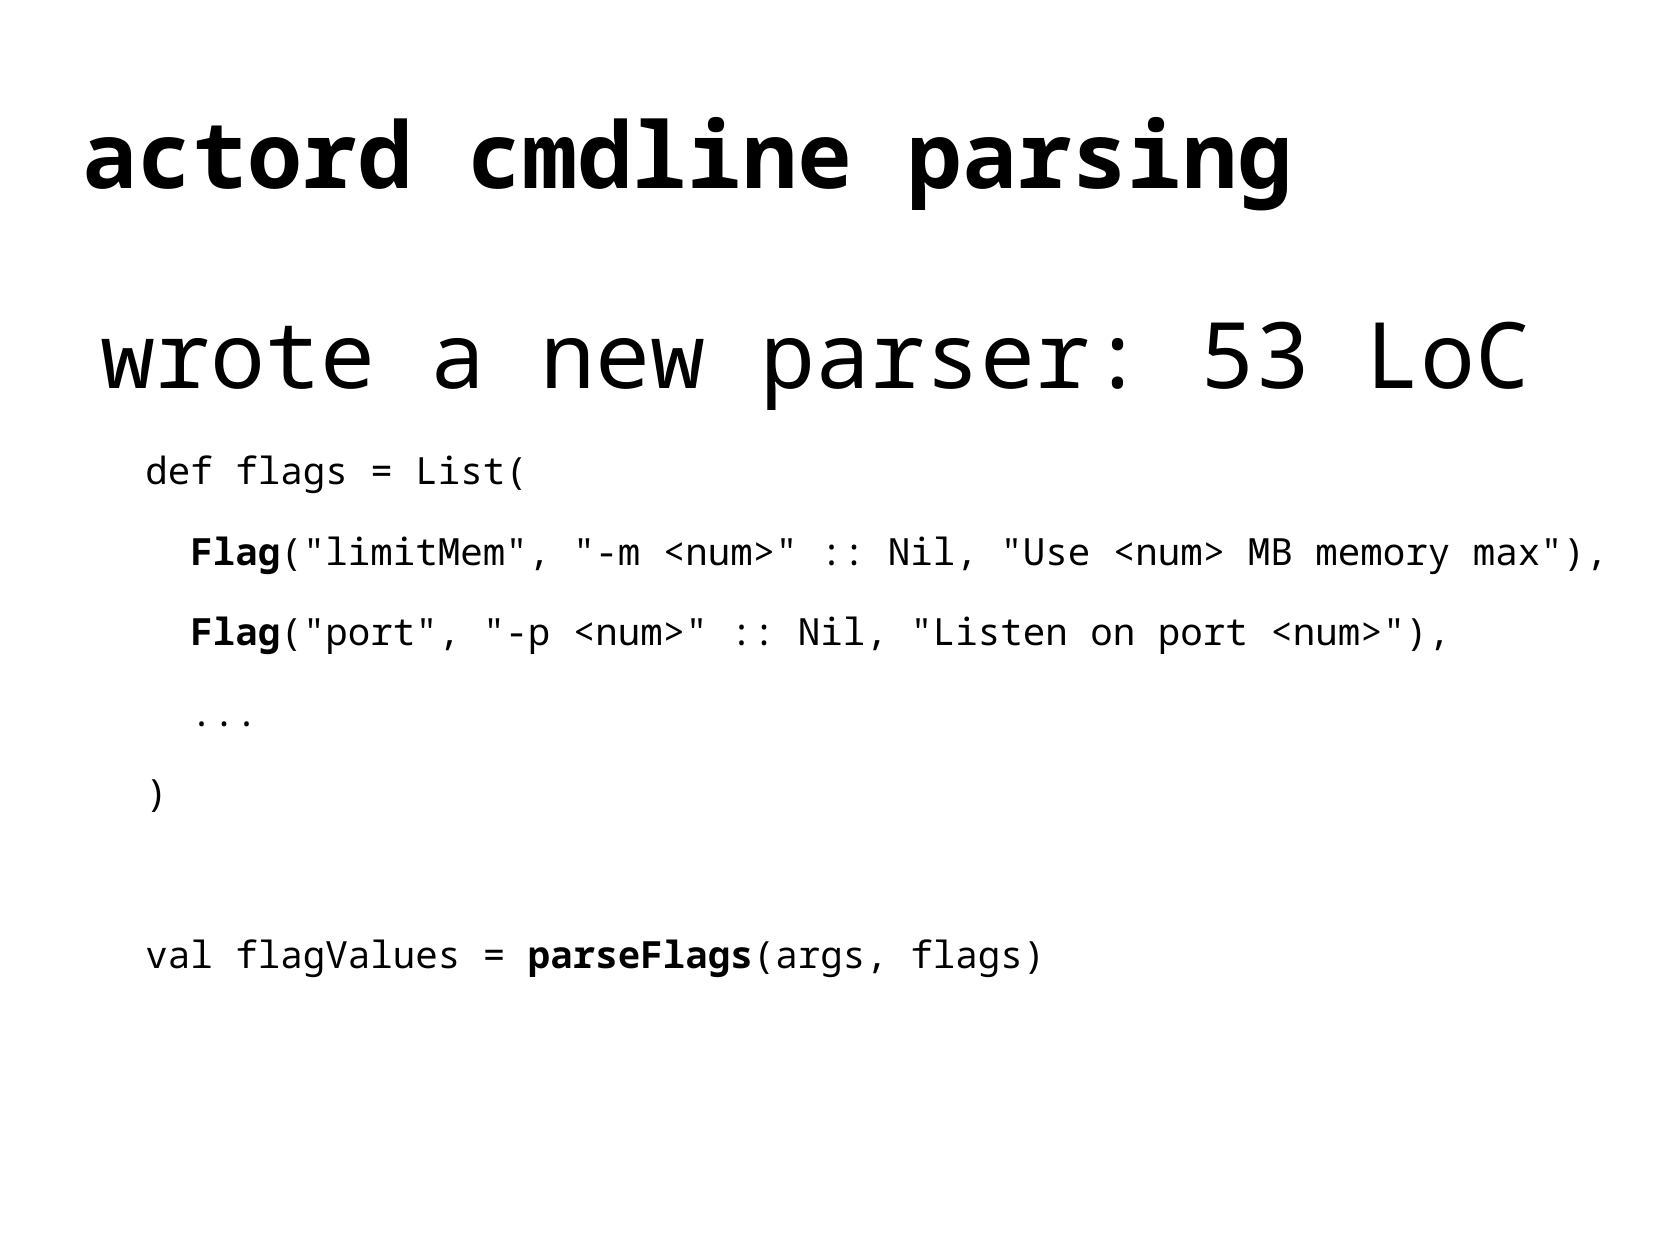

# actord cmdline parsing
wrote a new parser: 53 LoC
 def flags = List(
 Flag("limitMem", "-m <num>" :: Nil, "Use <num> MB memory max"),
 Flag("port", "-p <num>" :: Nil, "Listen on port <num>"),
 ...
 )
 val flagValues = parseFlags(args, flags)